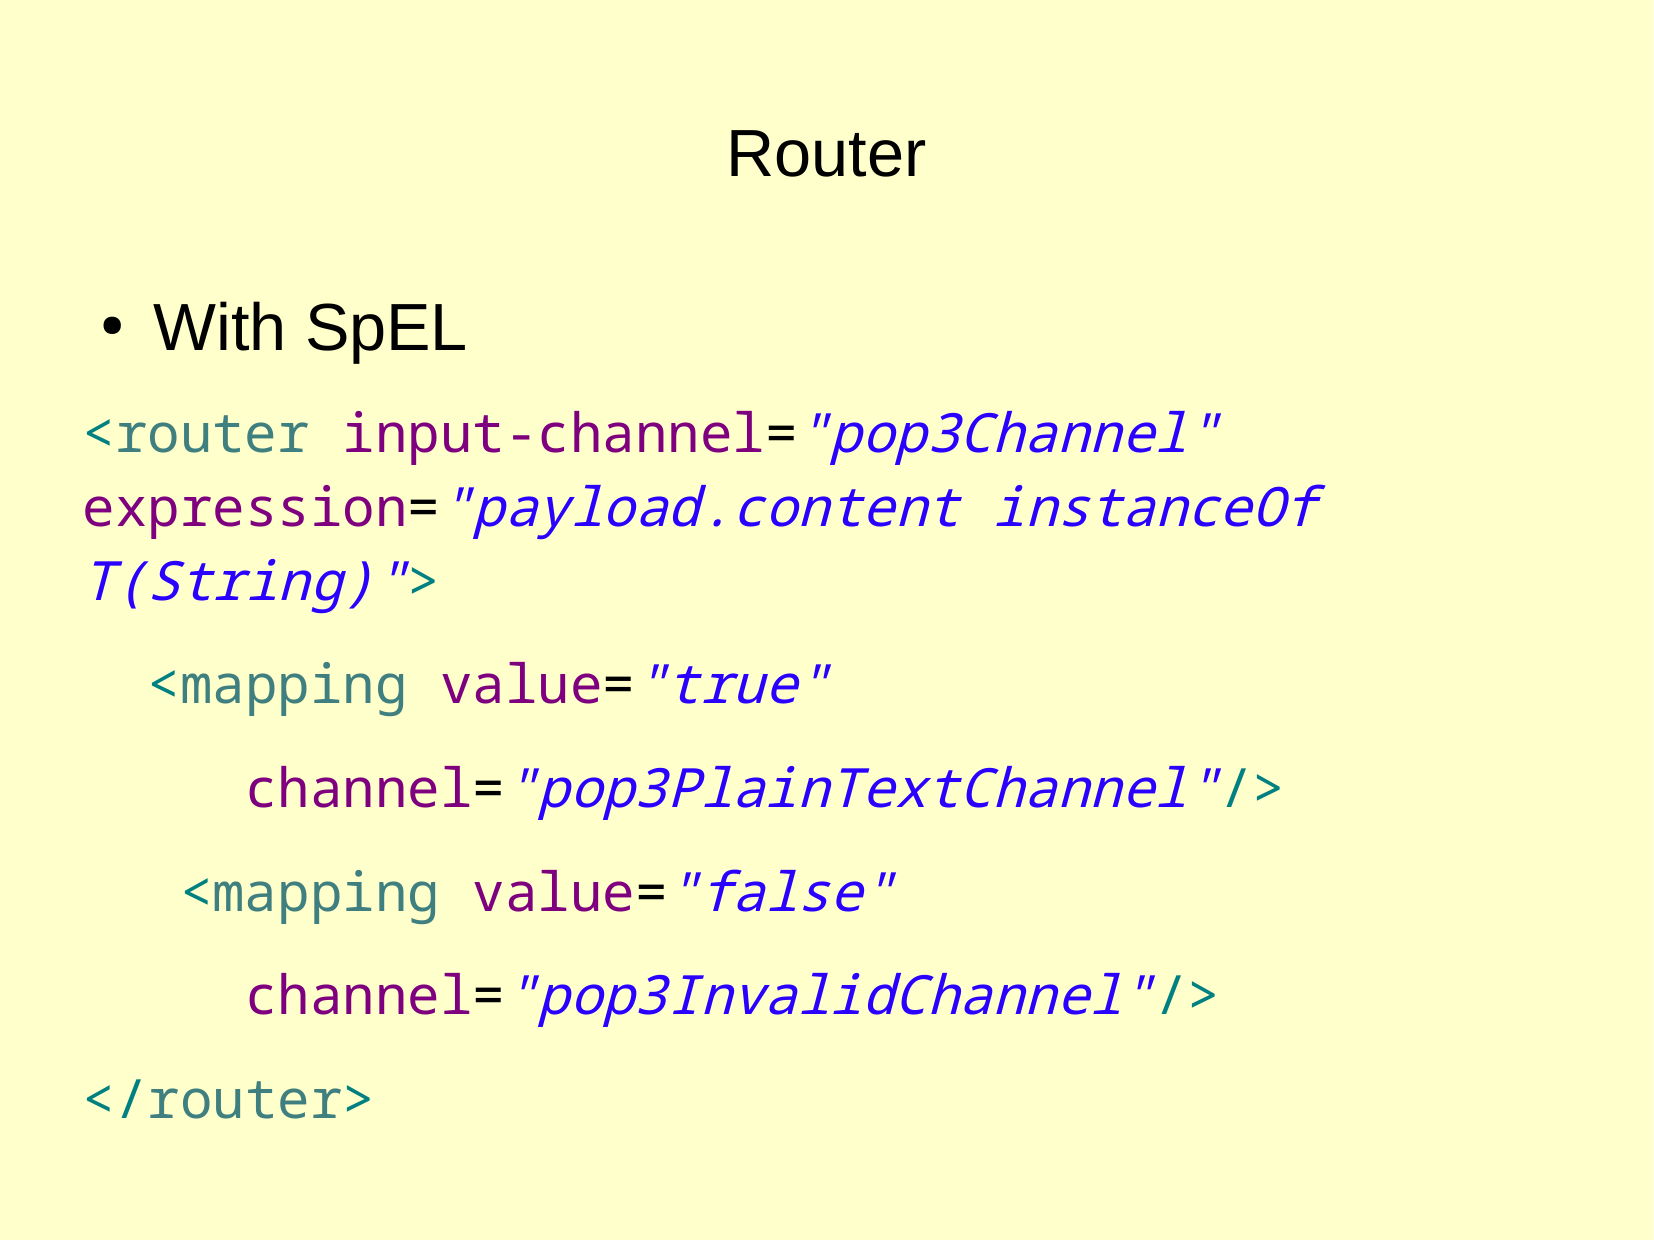

# Router
With SpEL
<router input-channel="pop3Channel" expression="payload.content instanceOf T(String)">
 <mapping value="true"
 channel="pop3PlainTextChannel"/>
 <mapping value="false"
 channel="pop3InvalidChannel"/>
</router>